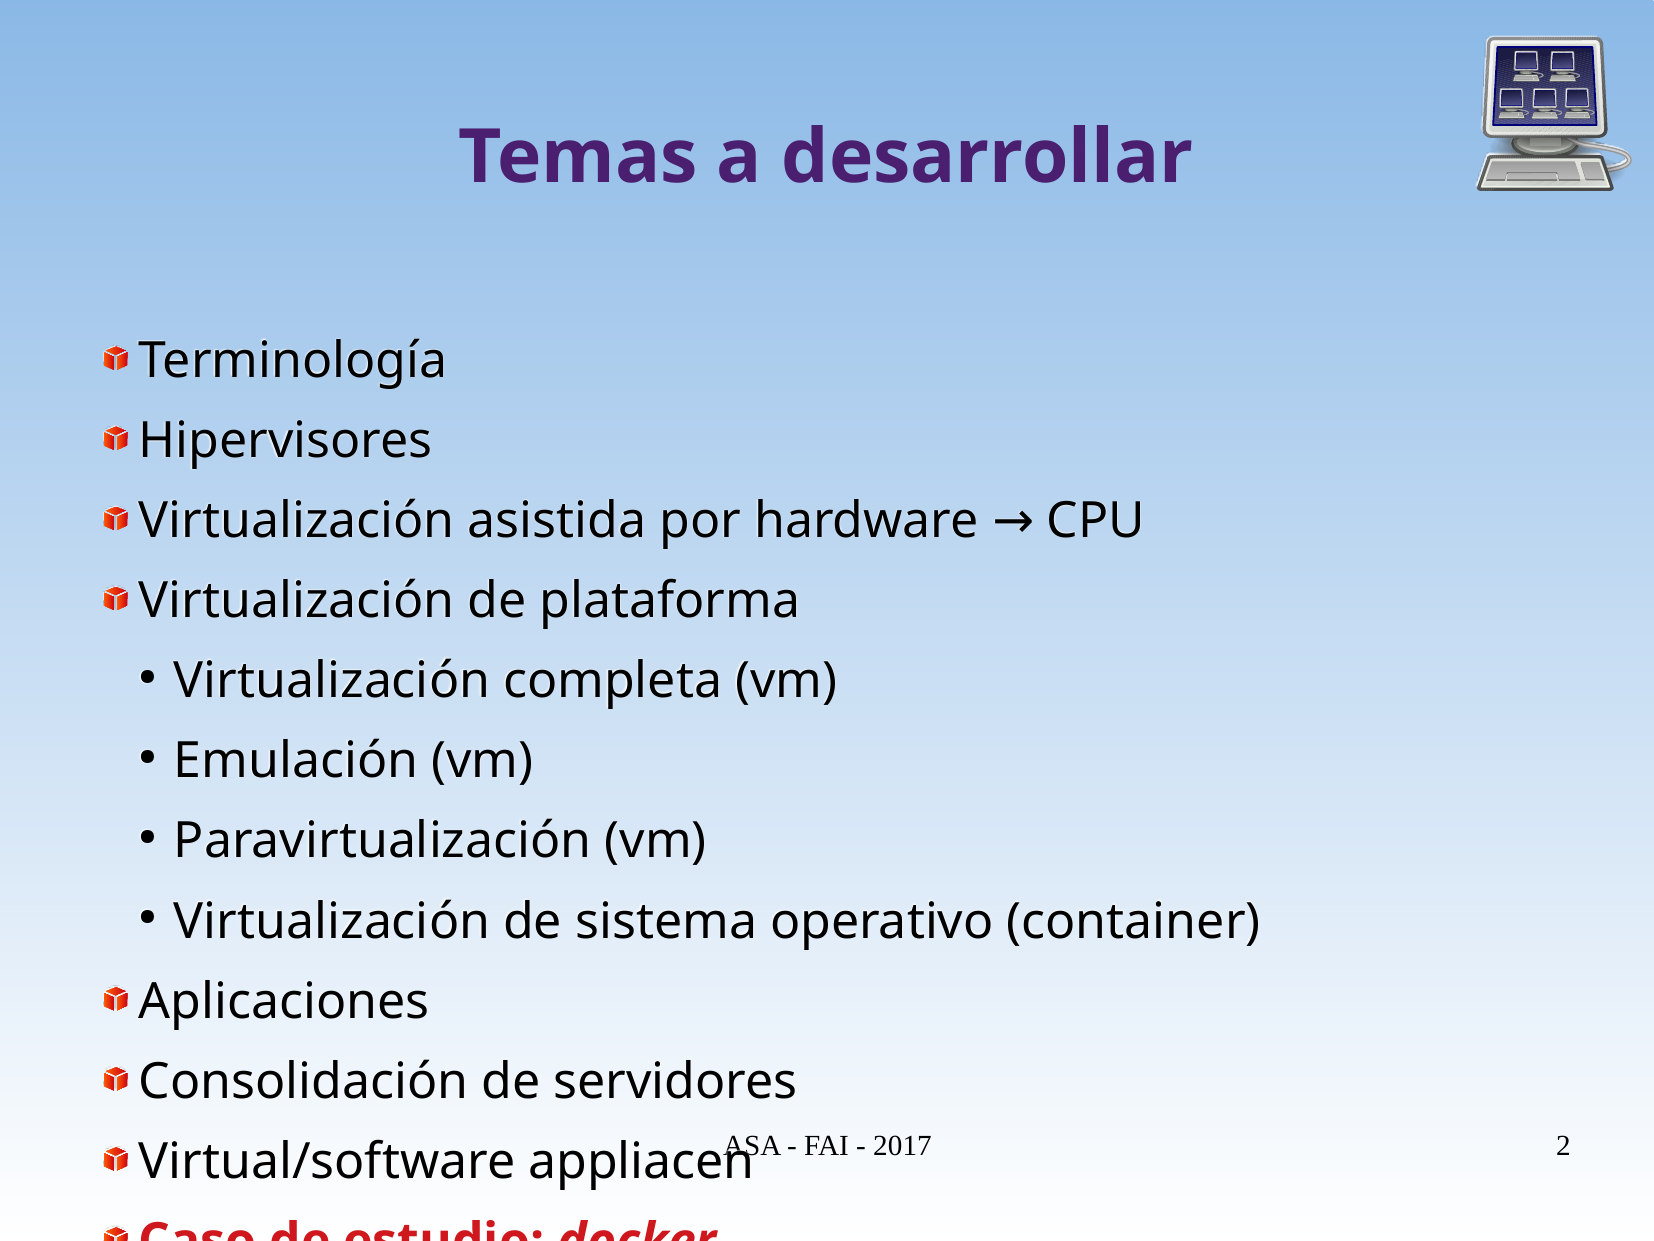

# Temas a desarrollar
Terminología
Hipervisores
Virtualización asistida por hardware → CPU
Virtualización de plataforma
Virtualización completa (vm)
Emulación (vm)
Paravirtualización (vm)
Virtualización de sistema operativo (container)
Aplicaciones
Consolidación de servidores
Virtual/software appliacen
Caso de estudio: docker
Caso de estudio: kvm/qemu/libvirt/virt-manager
ASA - FAI - 2017
2